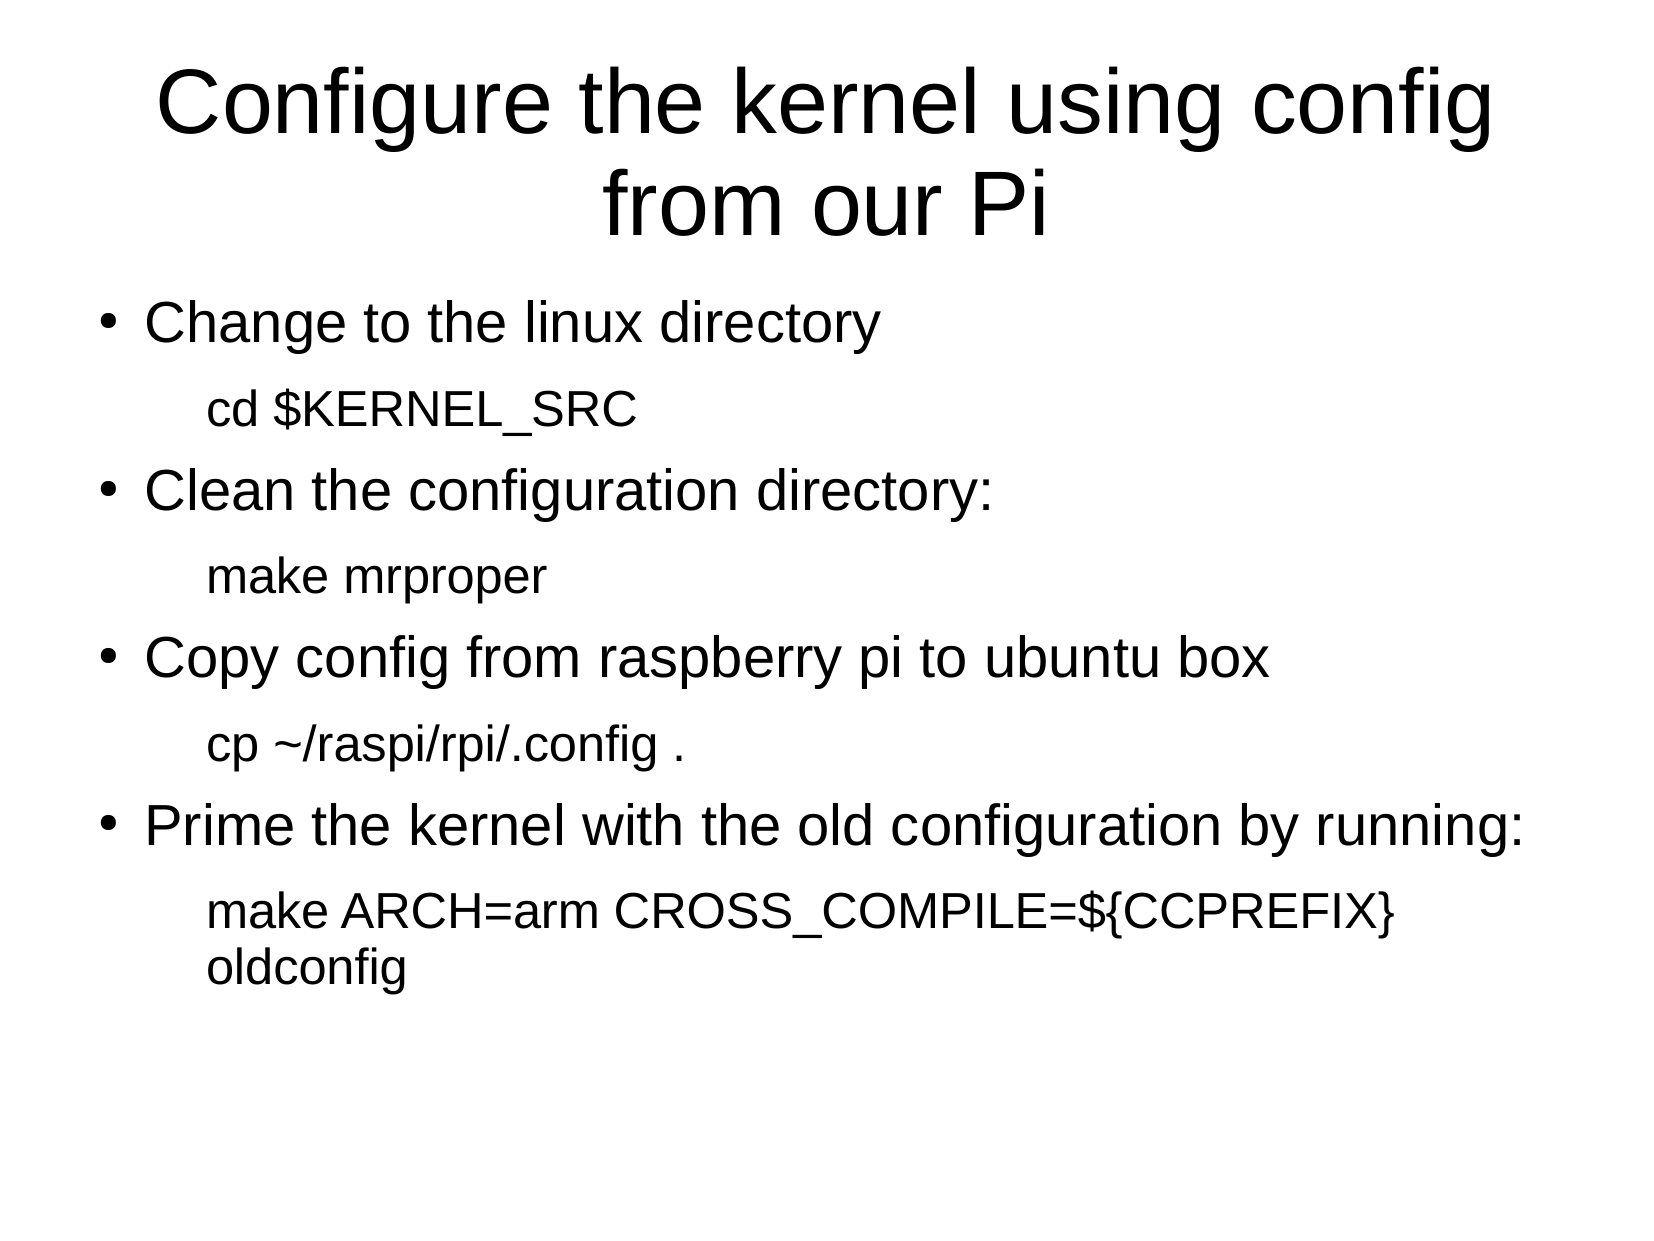

# Configure the kernel using config from our Pi
Change to the linux directory
cd $KERNEL_SRC
Clean the configuration directory:
make mrproper
Copy config from raspberry pi to ubuntu box
cp ~/raspi/rpi/.config .
Prime the kernel with the old configuration by running:
make ARCH=arm CROSS_COMPILE=${CCPREFIX} oldconfig